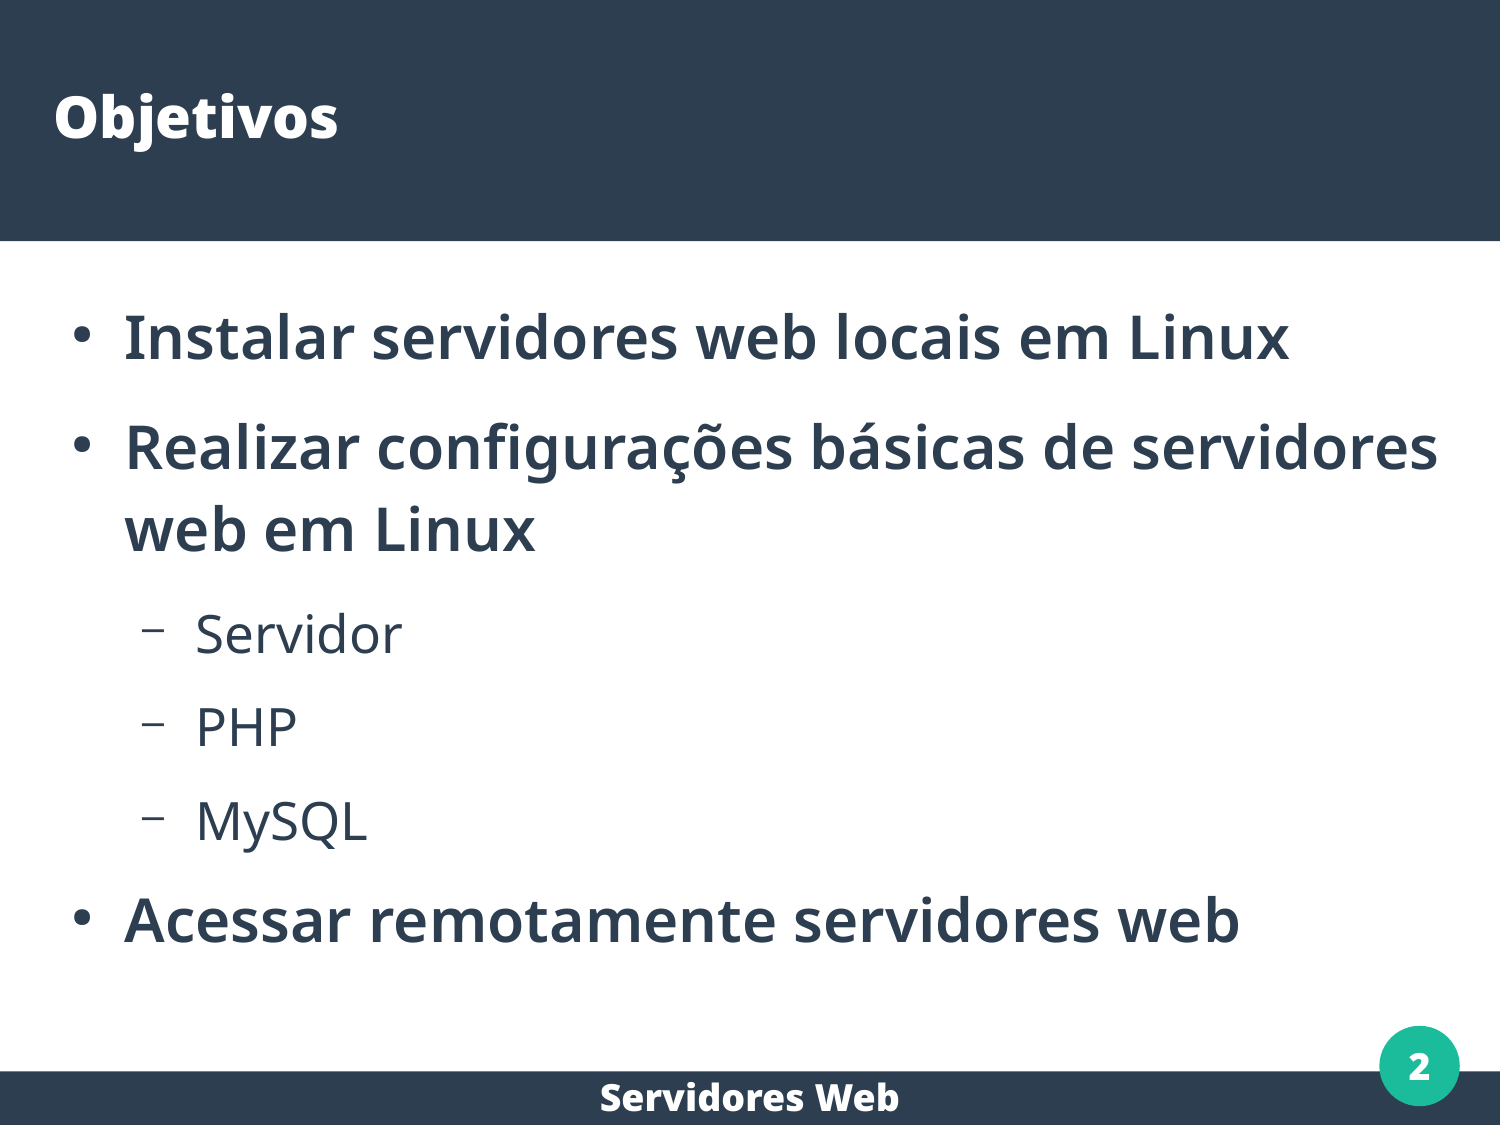

# Objetivos
Instalar servidores web locais em Linux
Realizar configurações básicas de servidores web em Linux
Servidor
PHP
MySQL
Acessar remotamente servidores web
2
Servidores Web